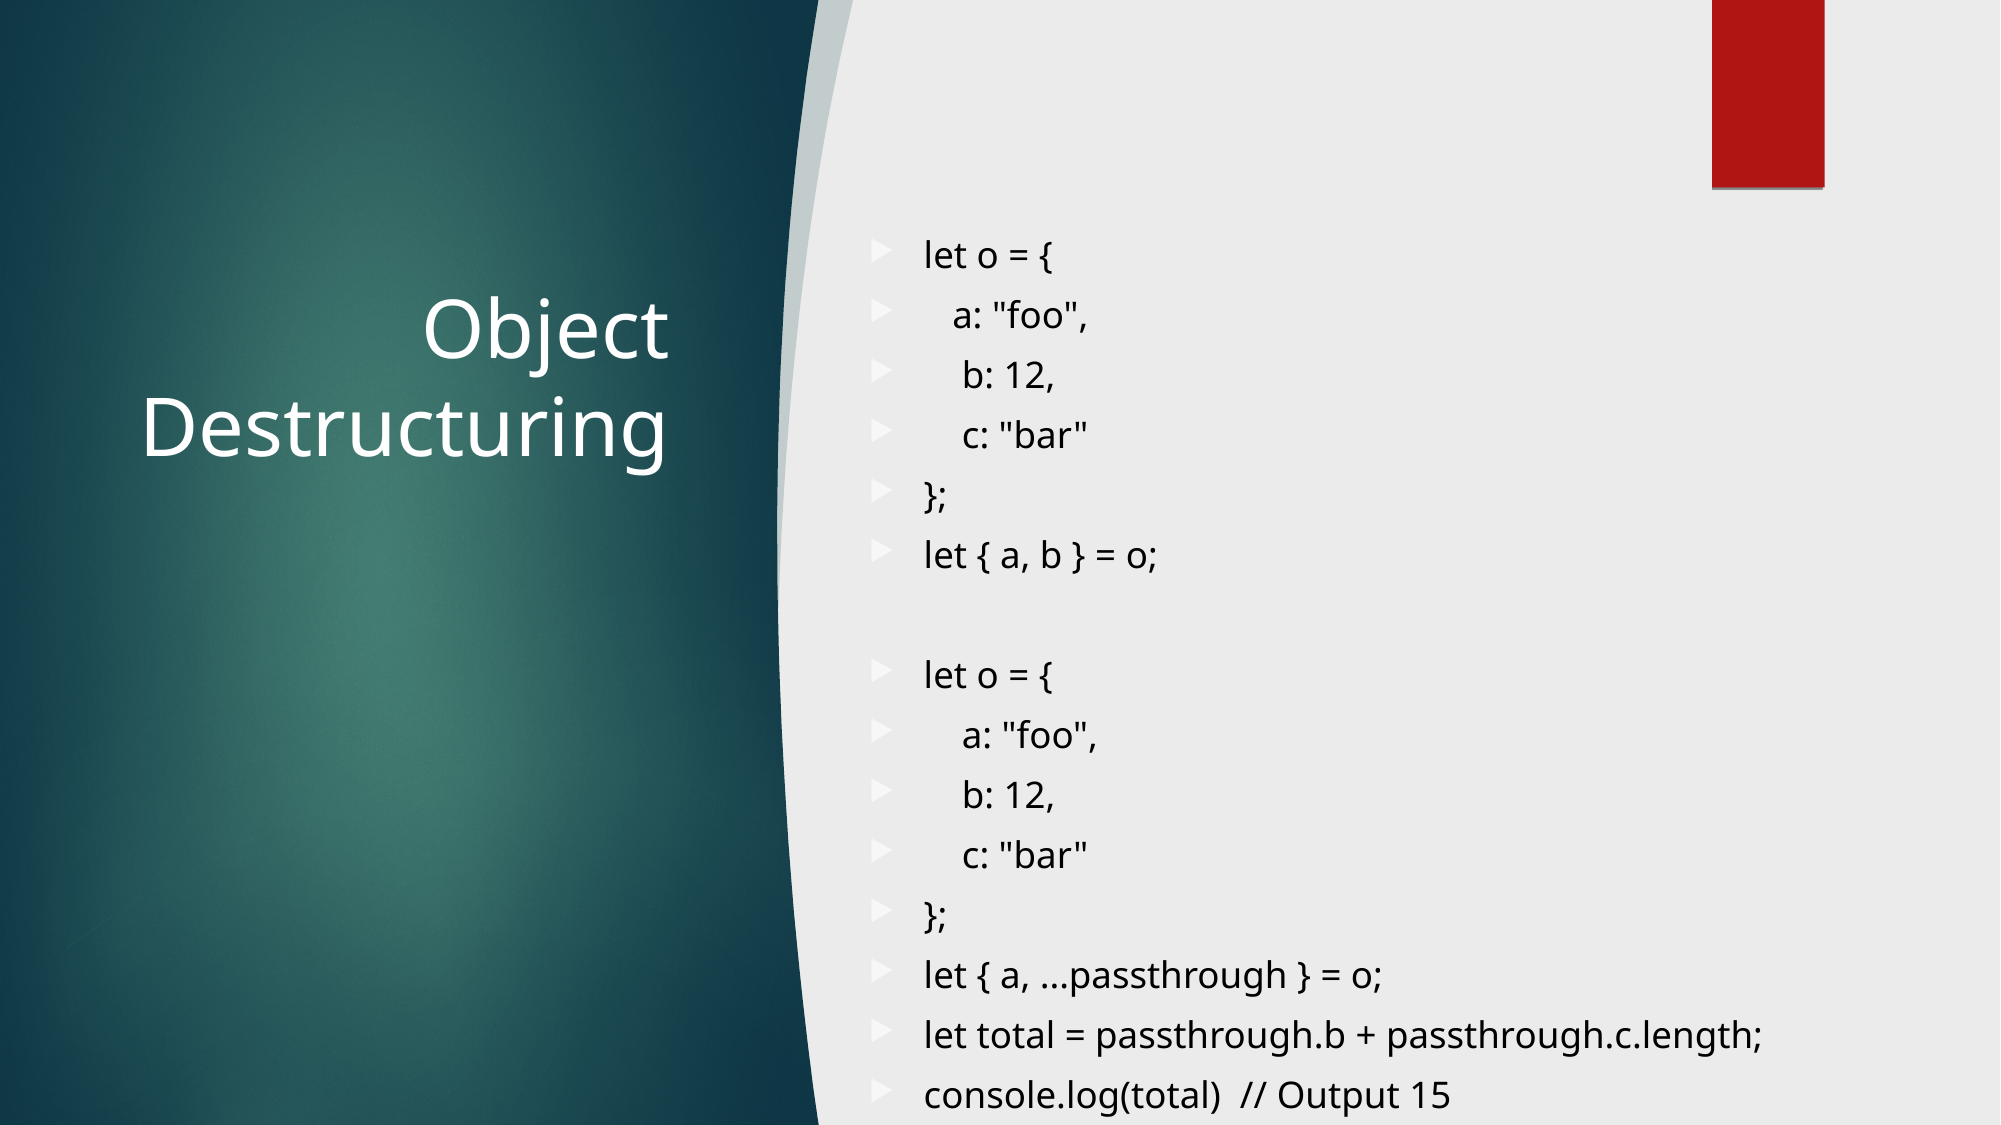

let o = {
 a: "foo",
 b: 12,
 c: "bar"
};
let { a, b } = o;
let o = {
 a: "foo",
 b: 12,
 c: "bar"
};
let { a, ...passthrough } = o;
let total = passthrough.b + passthrough.c.length;
console.log(total) // Output 15
# Object Destructuring